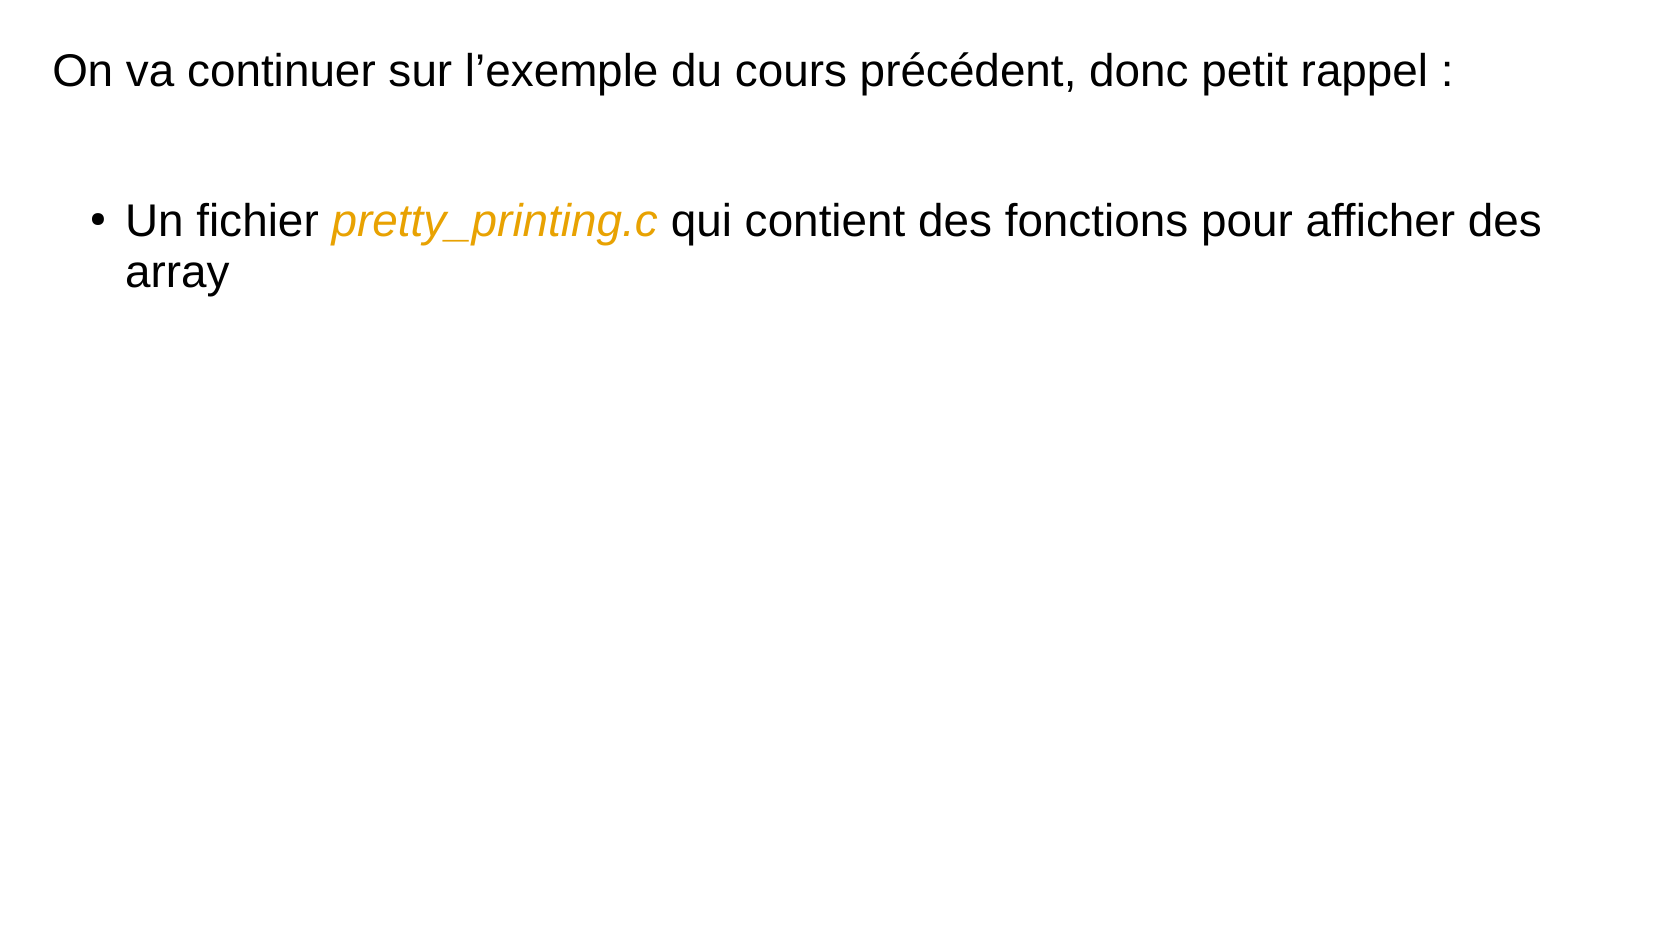

On va continuer sur l’exemple du cours précédent, donc petit rappel :
Un fichier pretty_printing.c qui contient des fonctions pour afficher des array